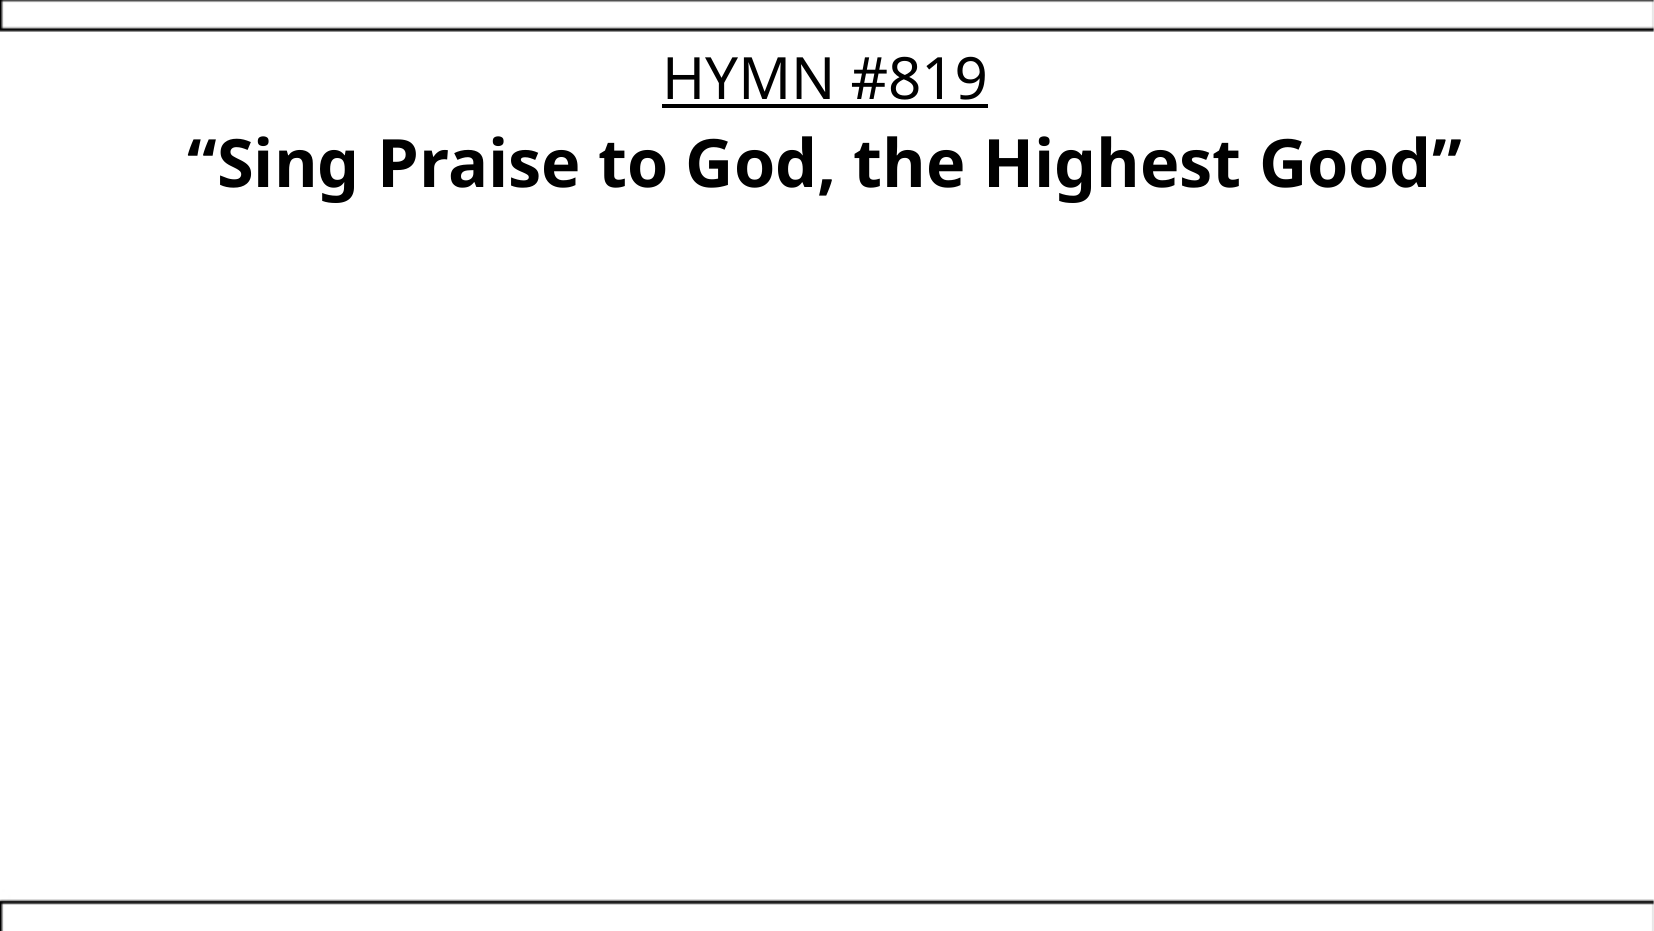

HYMN #819
“Sing Praise to God, the Highest Good”